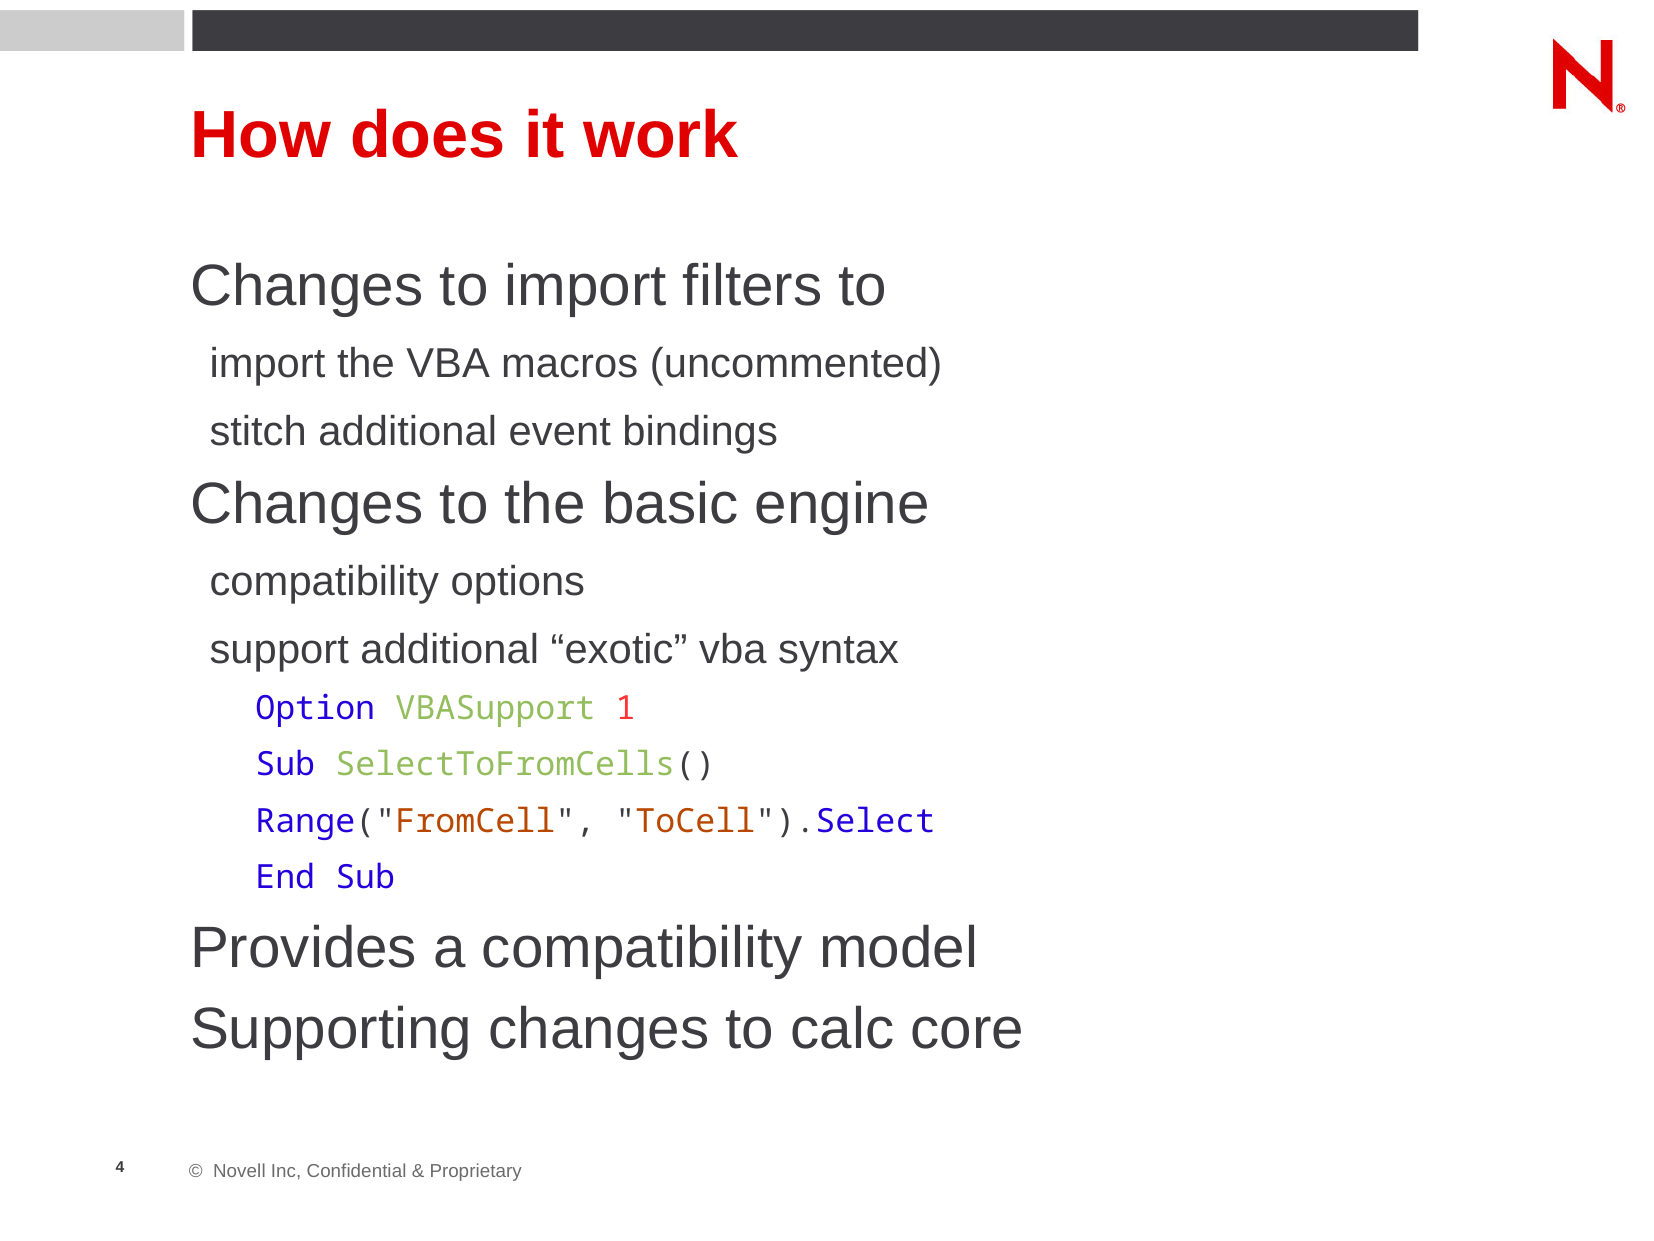

# How does it work
Changes to import filters to
import the VBA macros (uncommented)
stitch additional event bindings
Changes to the basic engine
compatibility options
support additional “exotic” vba syntax
Option VBASupport 1
Sub SelectToFromCells()
Range("FromCell", "ToCell").Select
End Sub
Provides a compatibility model
Supporting changes to calc core